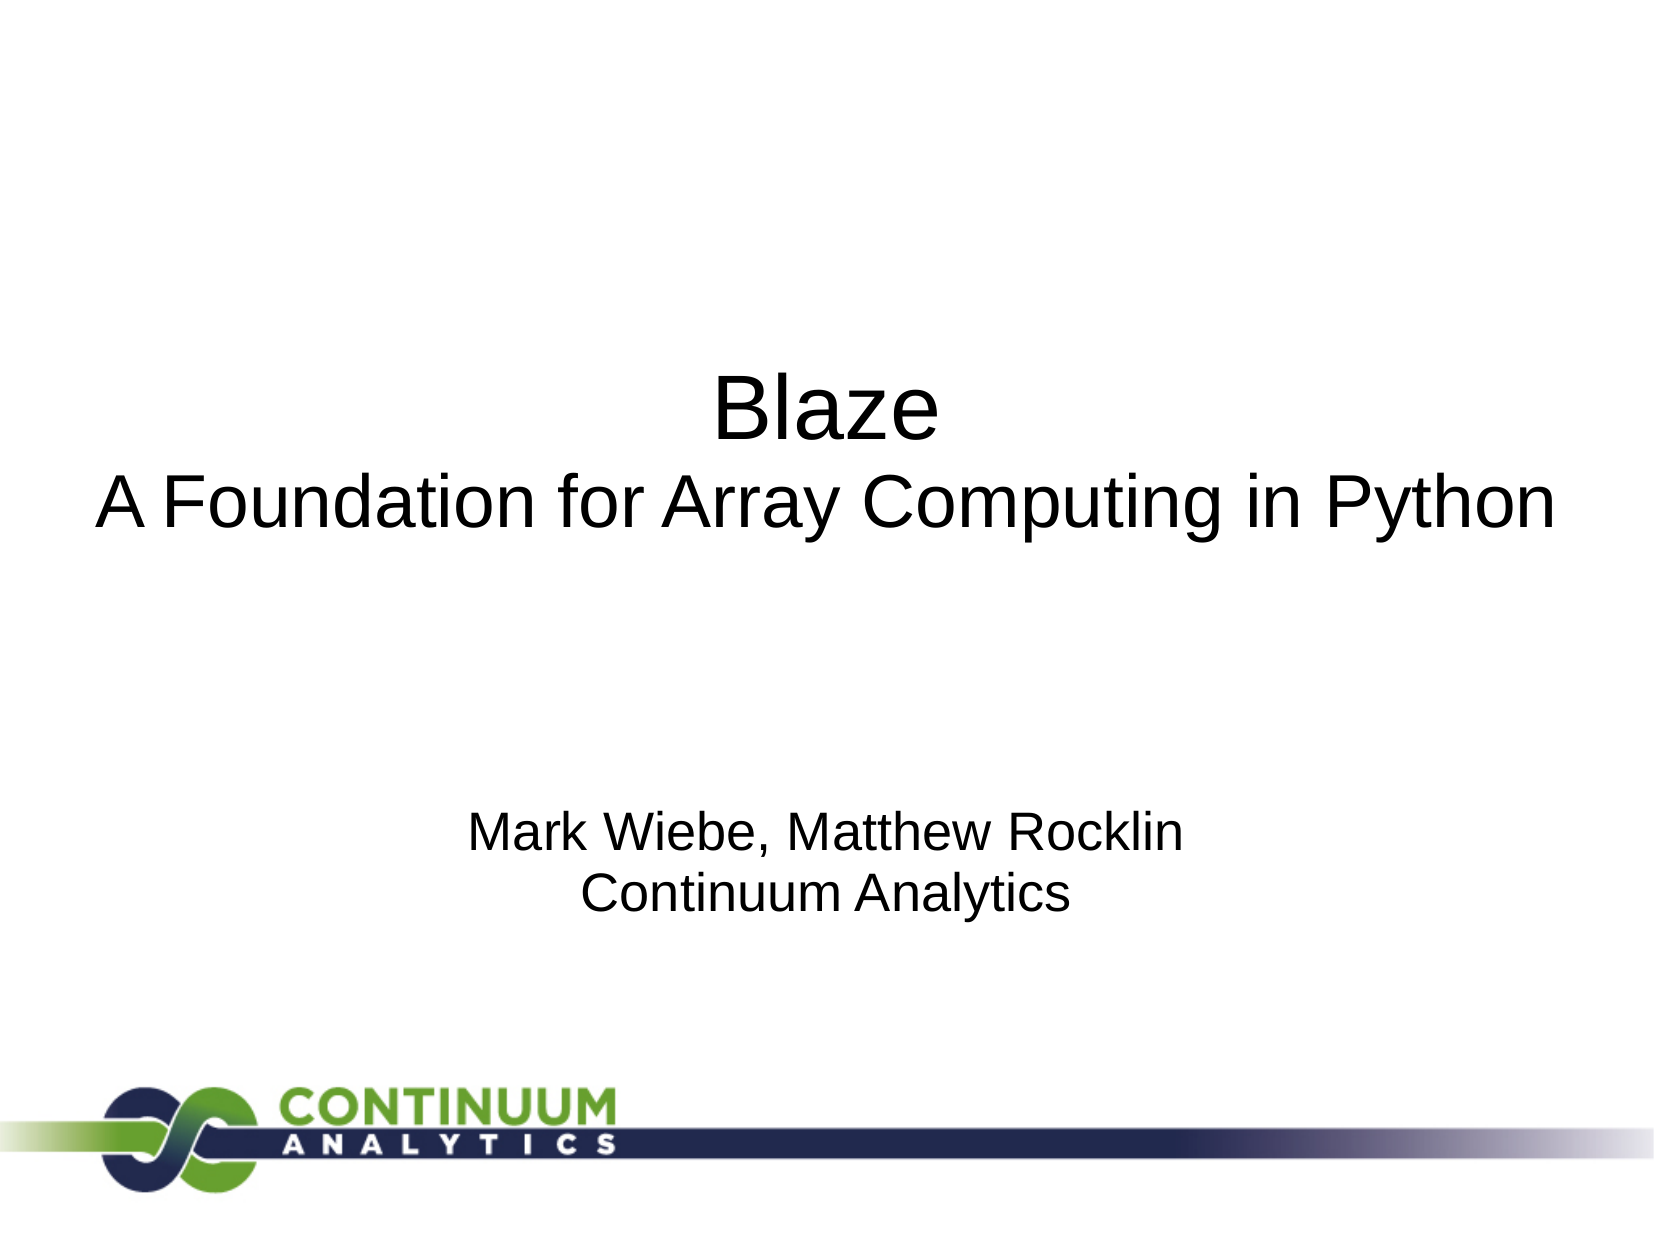

# Blaze A Foundation for Array Computing in Python
Mark Wiebe, Matthew Rocklin
Continuum Analytics